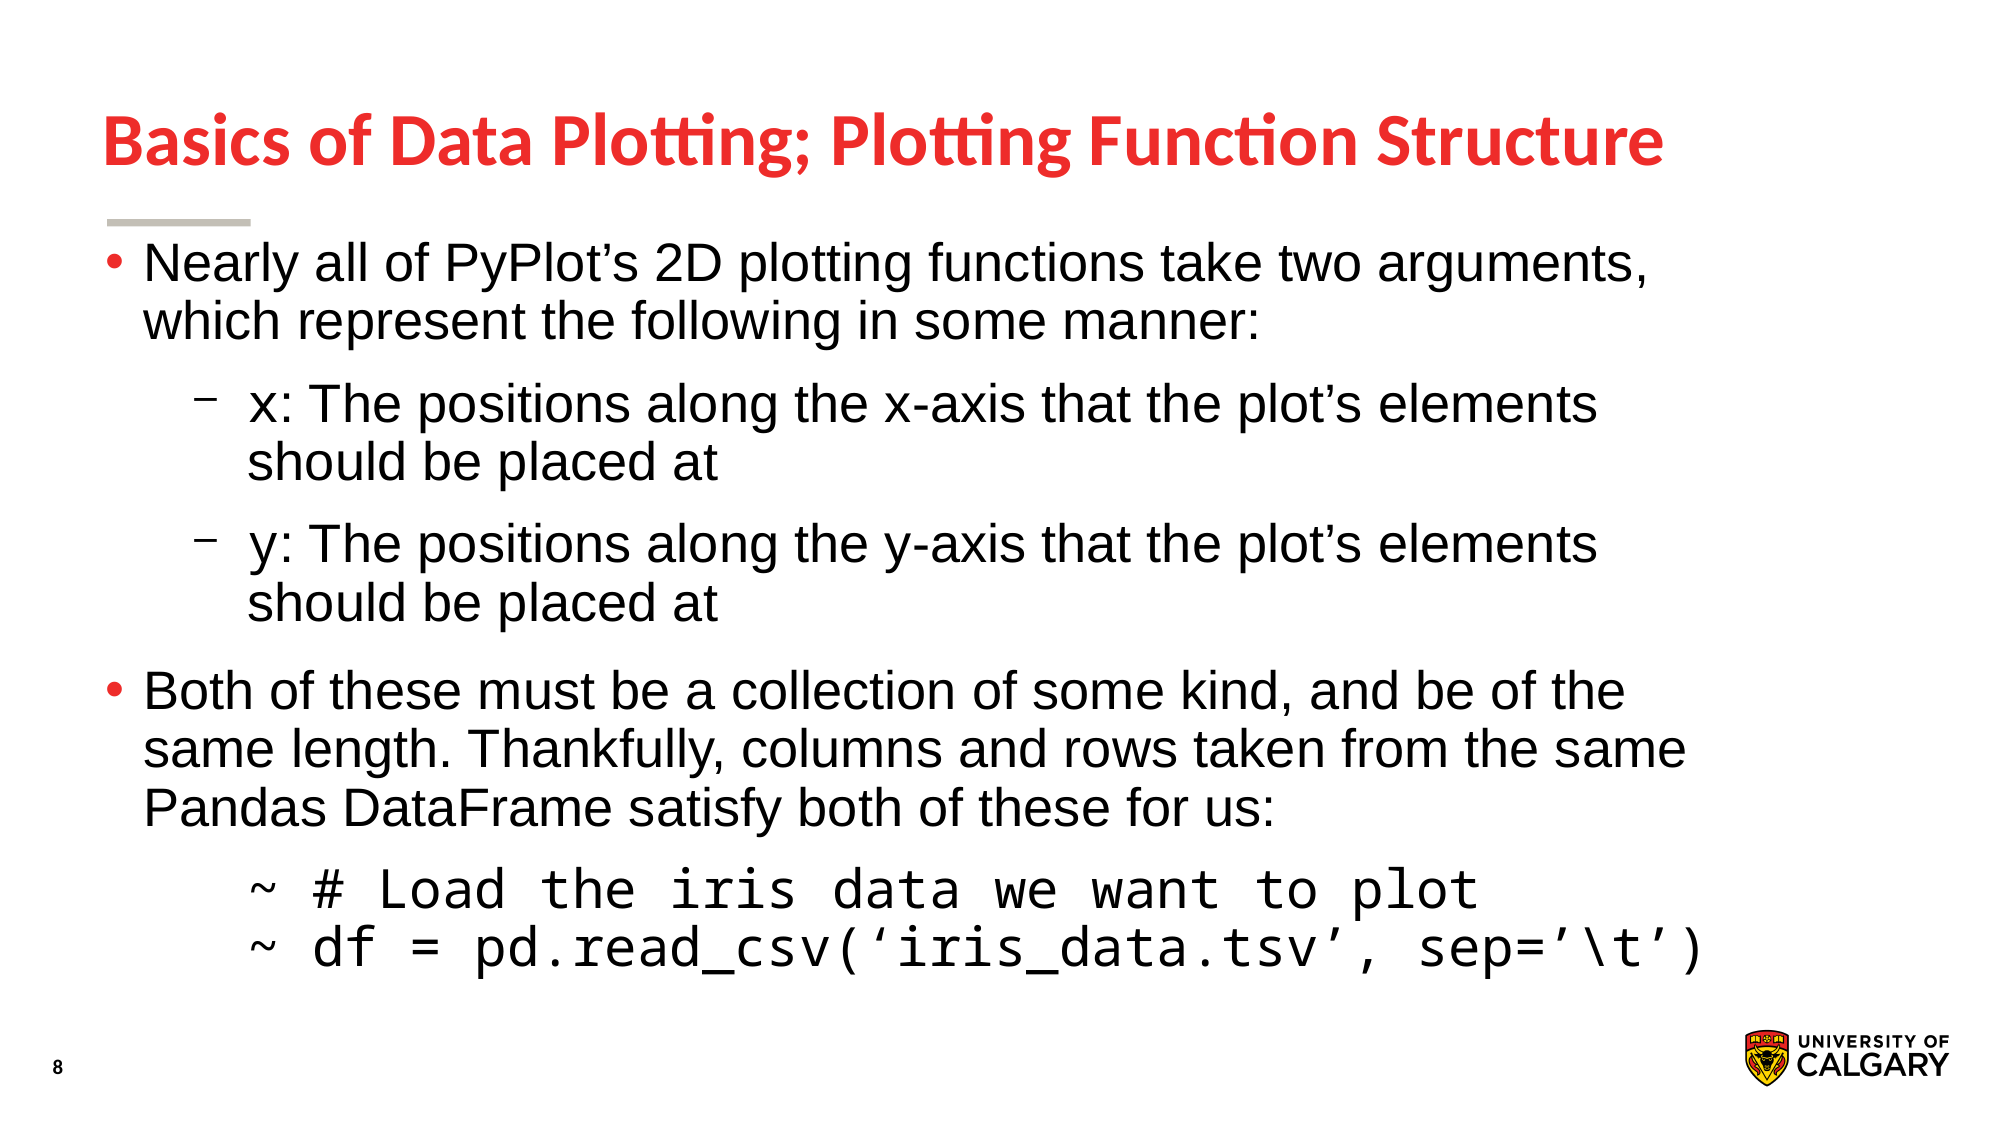

# Basics of Data Plotting; Plotting Function Structure
Nearly all of PyPlot’s 2D plotting functions take two arguments, which represent the following in some manner:
x: The positions along the x-axis that the plot’s elements should be placed at
y: The positions along the y-axis that the plot’s elements should be placed at
Both of these must be a collection of some kind, and be of the same length. Thankfully, columns and rows taken from the same Pandas DataFrame satisfy both of these for us:
~ # Load the iris data we want to plot
~ df = pd.read_csv(‘iris_data.tsv’, sep=’\t’)